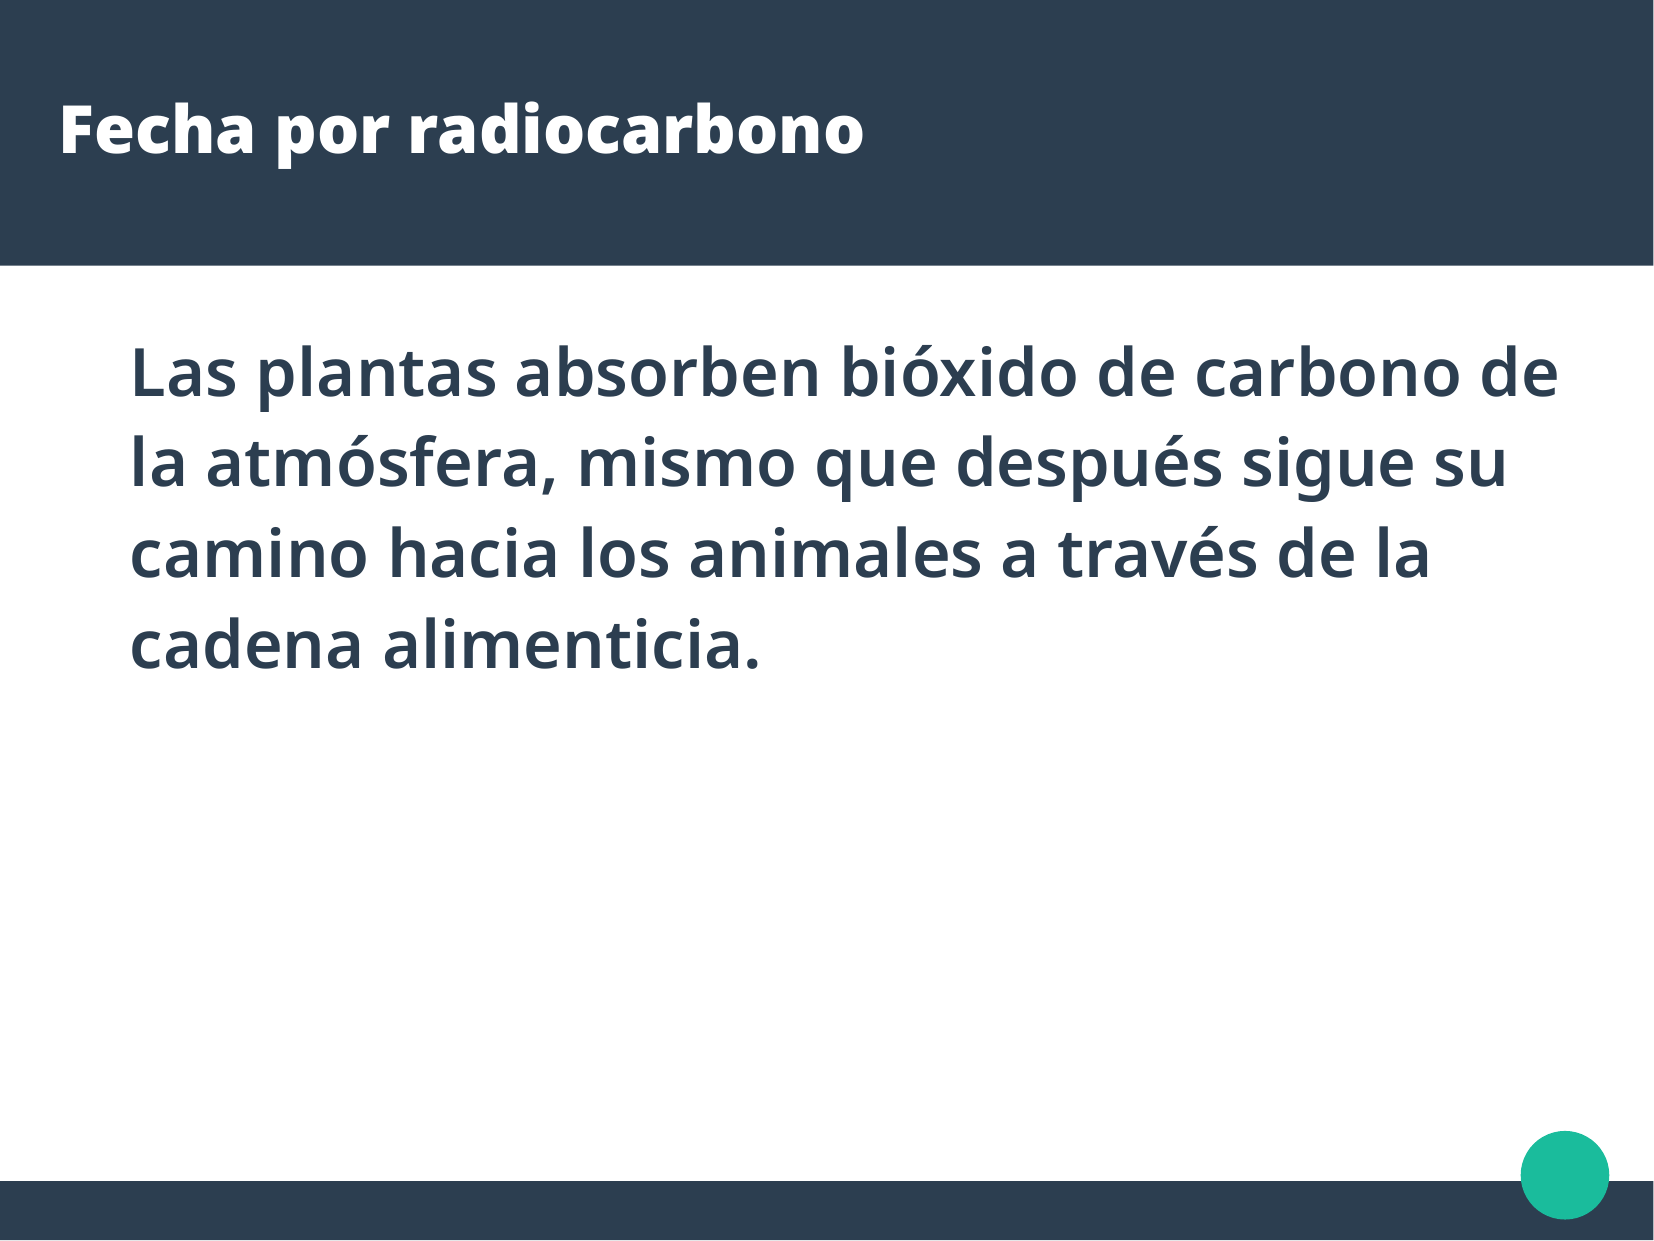

# Fecha por radiocarbono
Las plantas absorben bióxido de carbono de la atmósfera, mismo que después sigue su camino hacia los animales a través de la cadena alimenticia.